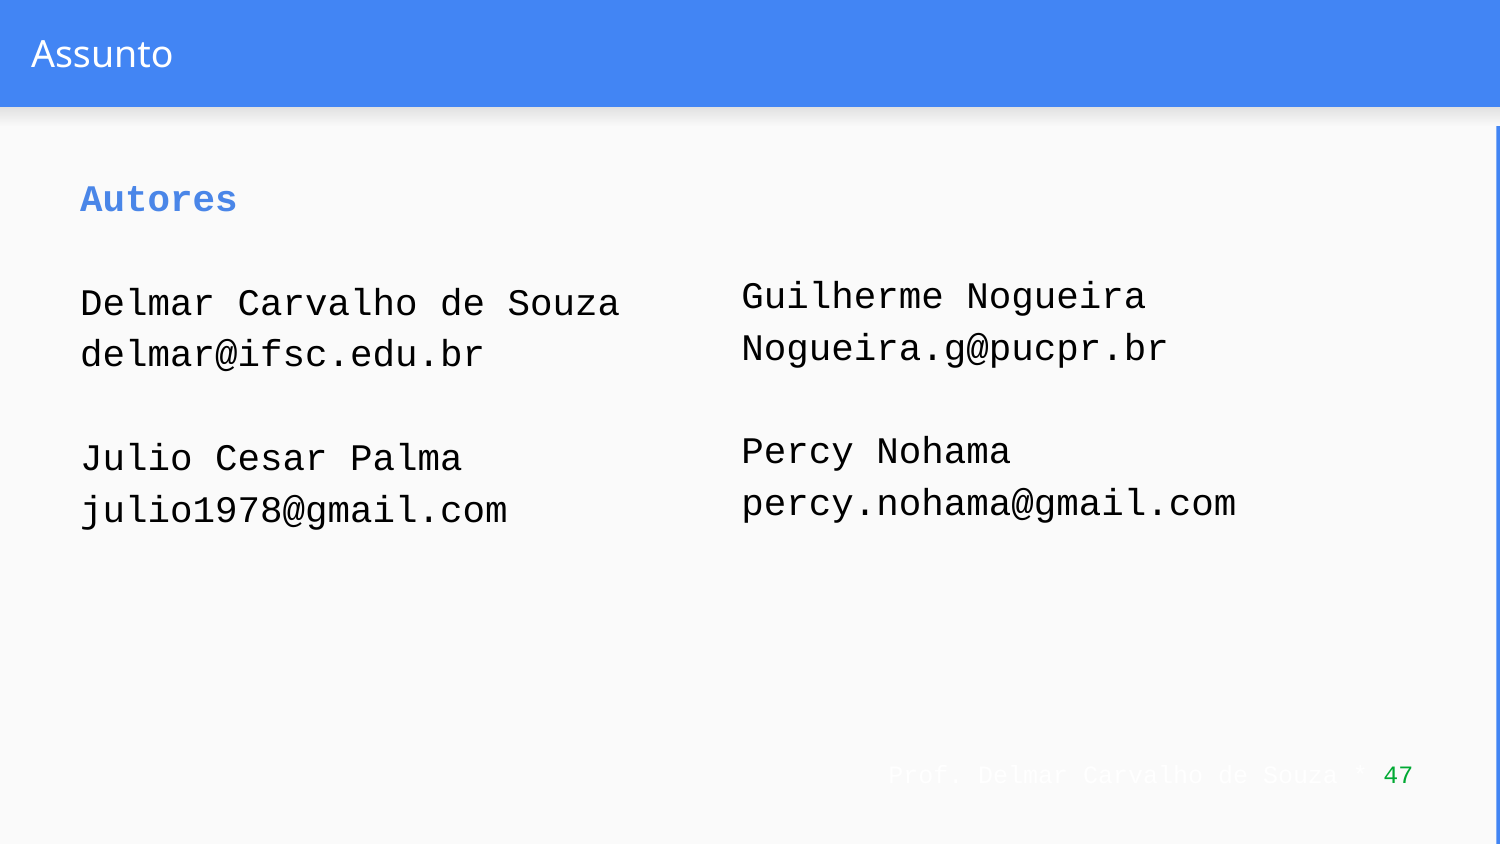

# Assunto
Autores
Delmar Carvalho de Souza
delmar@ifsc.edu.br
Julio Cesar Palma
julio1978@gmail.com
Guilherme Nogueira
Nogueira.g@pucpr.br
Percy Nohama
percy.nohama@gmail.com